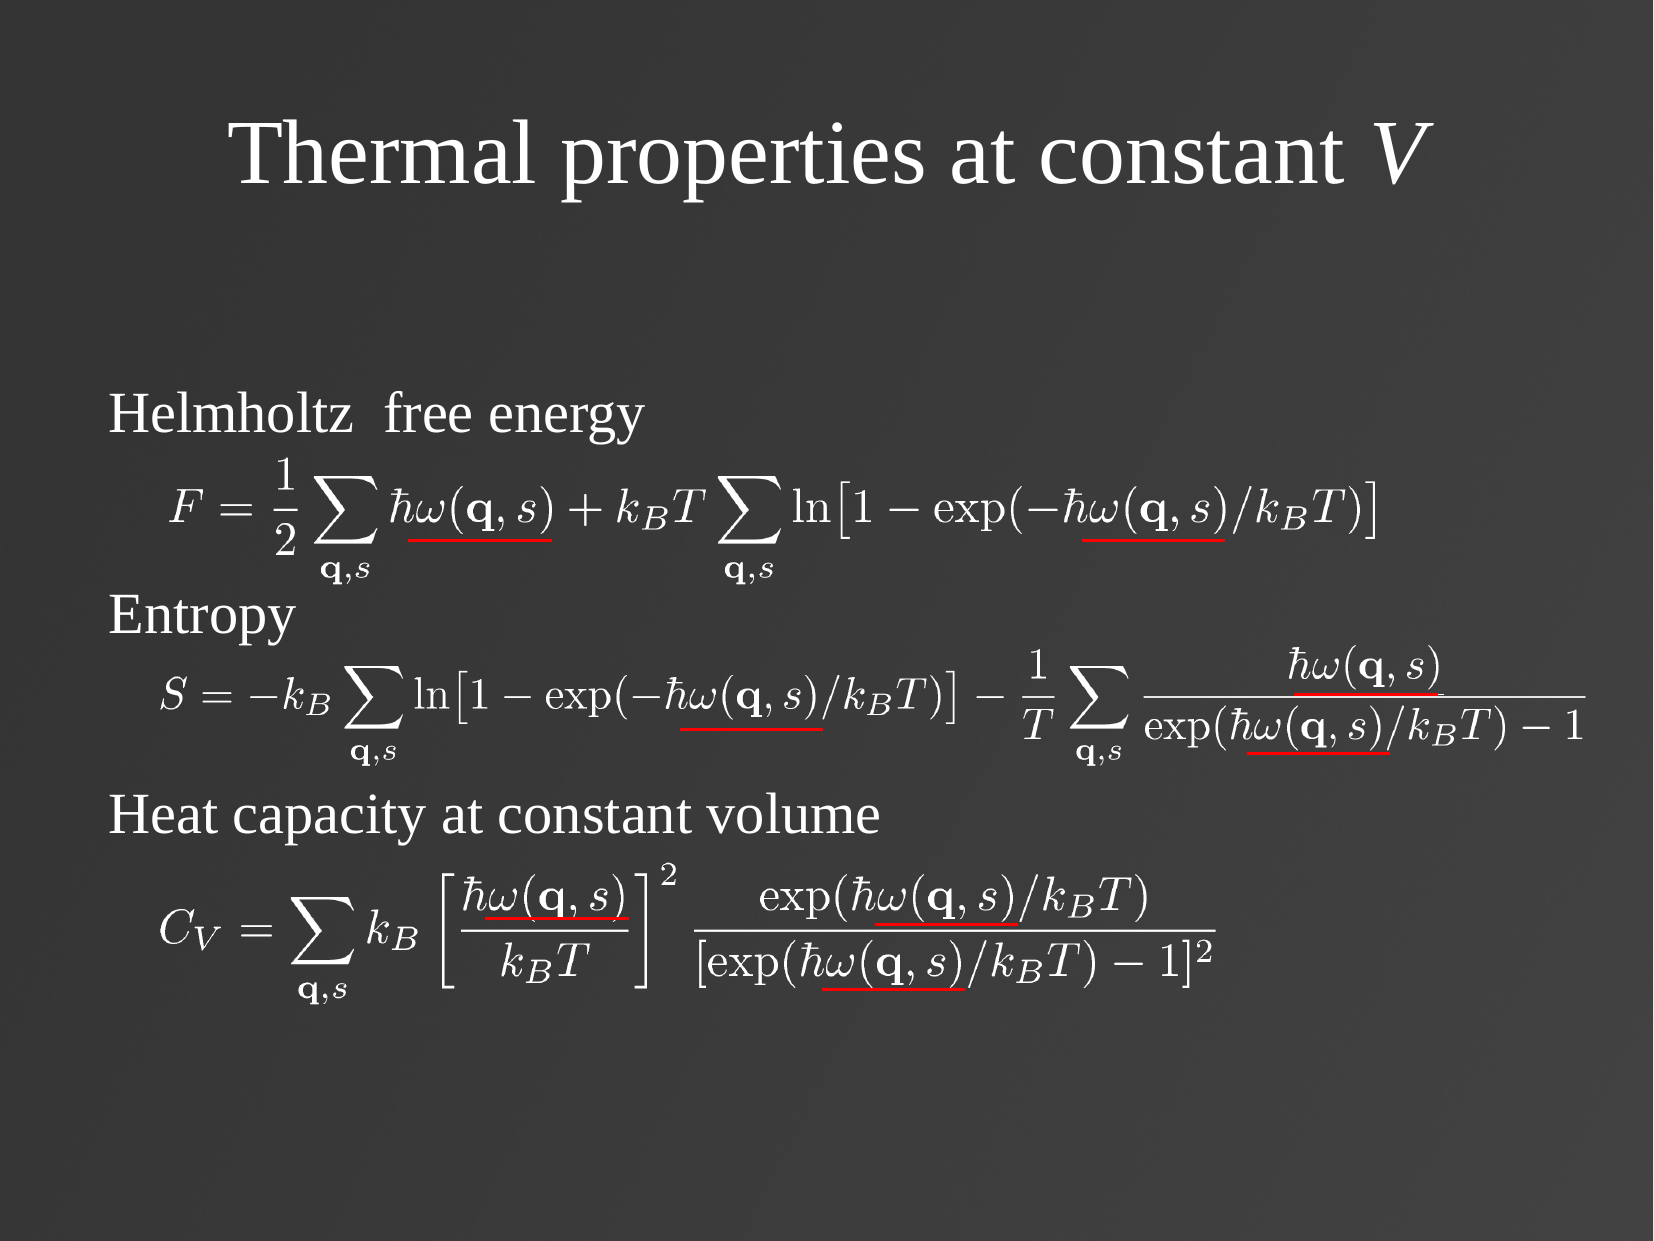

# Thermal properties at constant V
Helmholtz free energy
Entropy
Heat capacity at constant volume